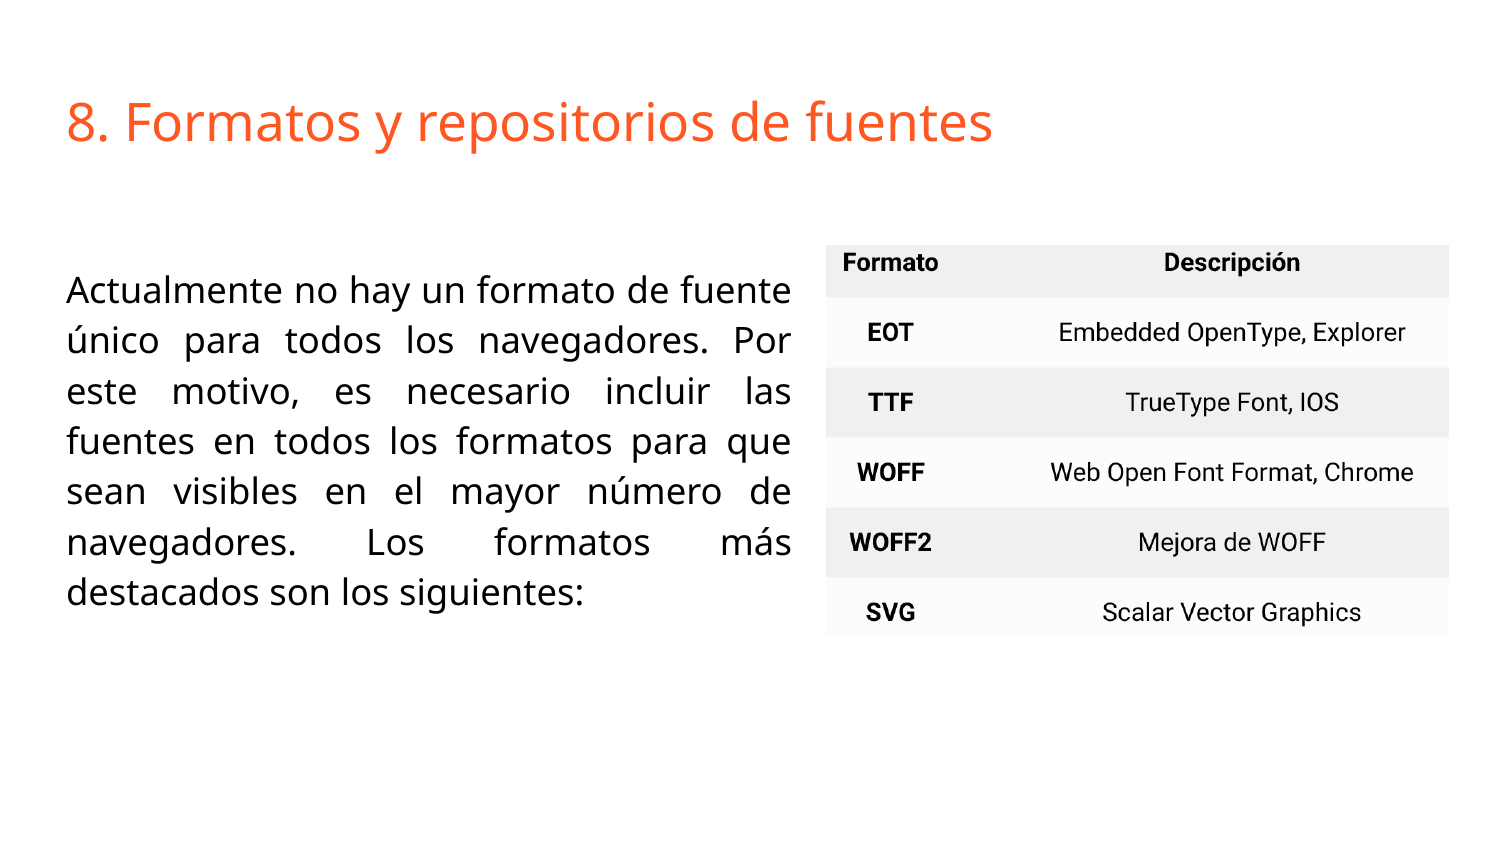

# 8. Formatos y repositorios de fuentes
Actualmente no hay un formato de fuente único para todos los navegadores. Por este motivo, es necesario incluir las fuentes en todos los formatos para que sean visibles en el mayor número de navegadores. Los formatos más destacados son los siguientes: